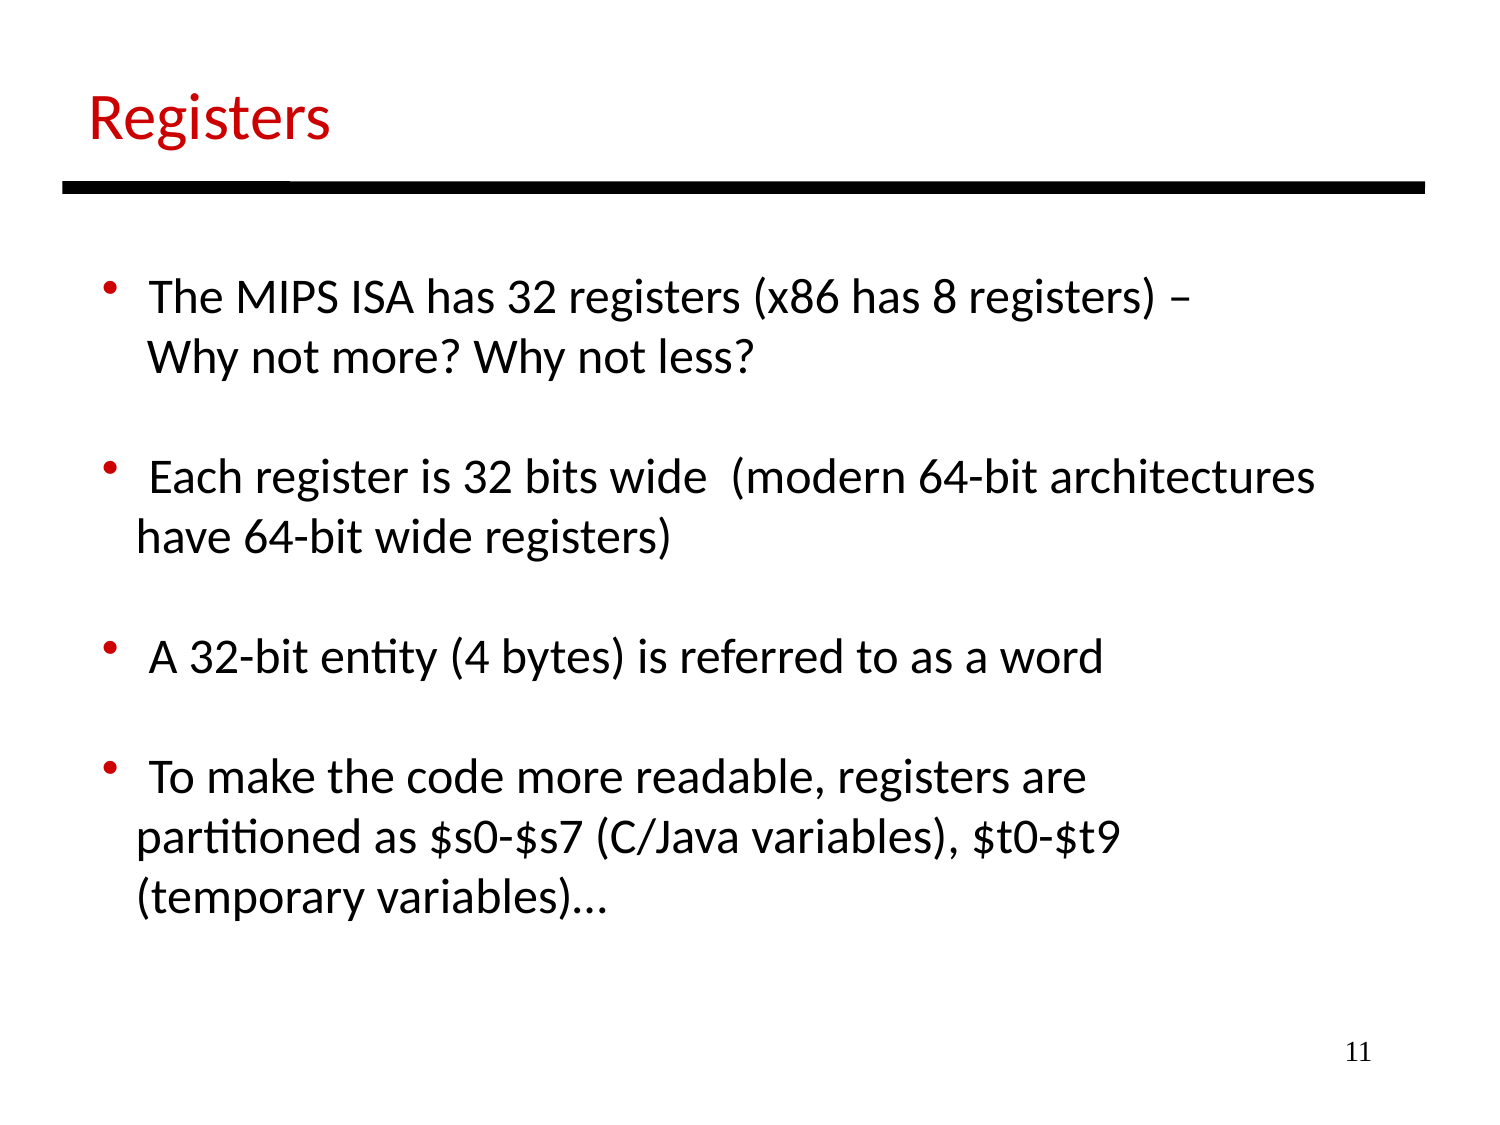

Registers
 The MIPS ISA has 32 registers (x86 has 8 registers) –
 Why not more? Why not less?
 Each register is 32 bits wide (modern 64-bit architectures
 have 64-bit wide registers)
 A 32-bit entity (4 bytes) is referred to as a word
 To make the code more readable, registers are
 partitioned as $s0-$s7 (C/Java variables), $t0-$t9
 (temporary variables)…